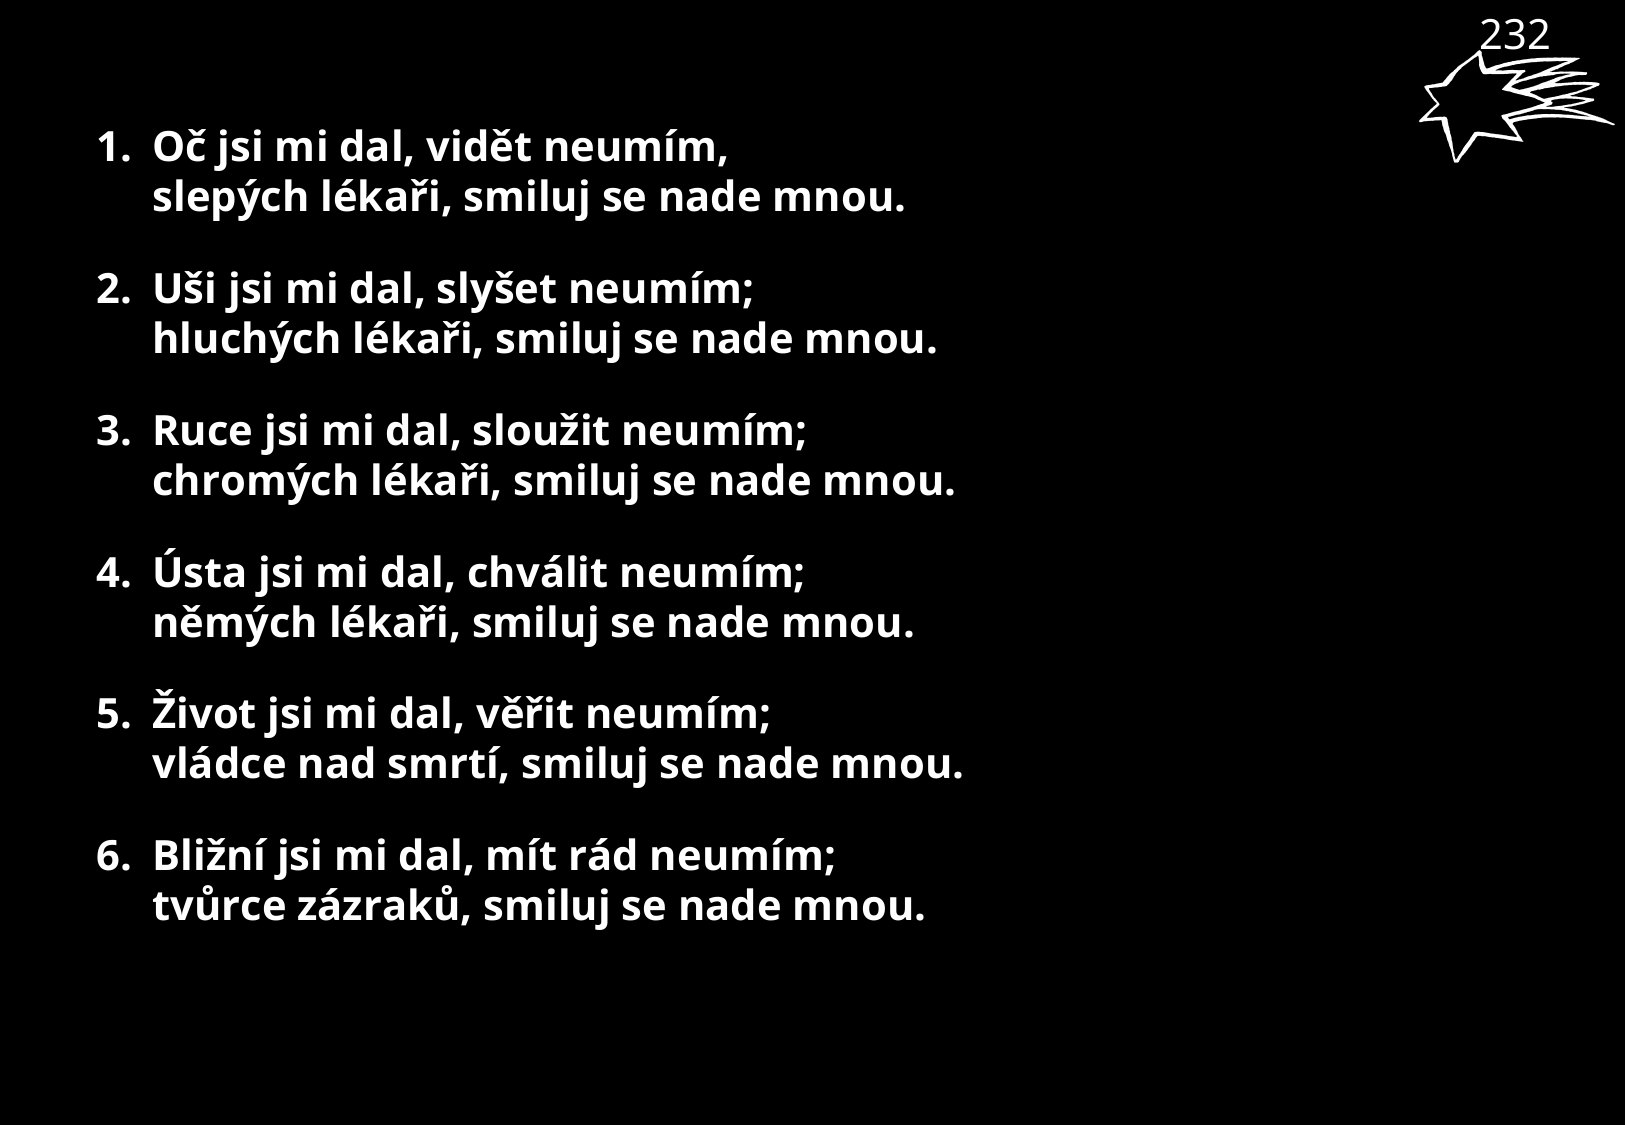

232
# 1. 	Oč jsi mi dal, vidět neumím, slepých lékaři, smiluj se nade mnou.
2.	Uši jsi mi dal, slyšet neumím;
hluchých lékaři, smiluj se nade mnou.
3.	Ruce jsi mi dal, sloužit neumím;
chromých lékaři, smiluj se nade mnou.
4.	Ústa jsi mi dal, chválit neumím;
němých lékaři, smiluj se nade mnou.
5.	Život jsi mi dal, věřit neumím;
vládce nad smrtí, smiluj se nade mnou.
6.	Bližní jsi mi dal, mít rád neumím;
tvůrce zázraků, smiluj se nade mnou.